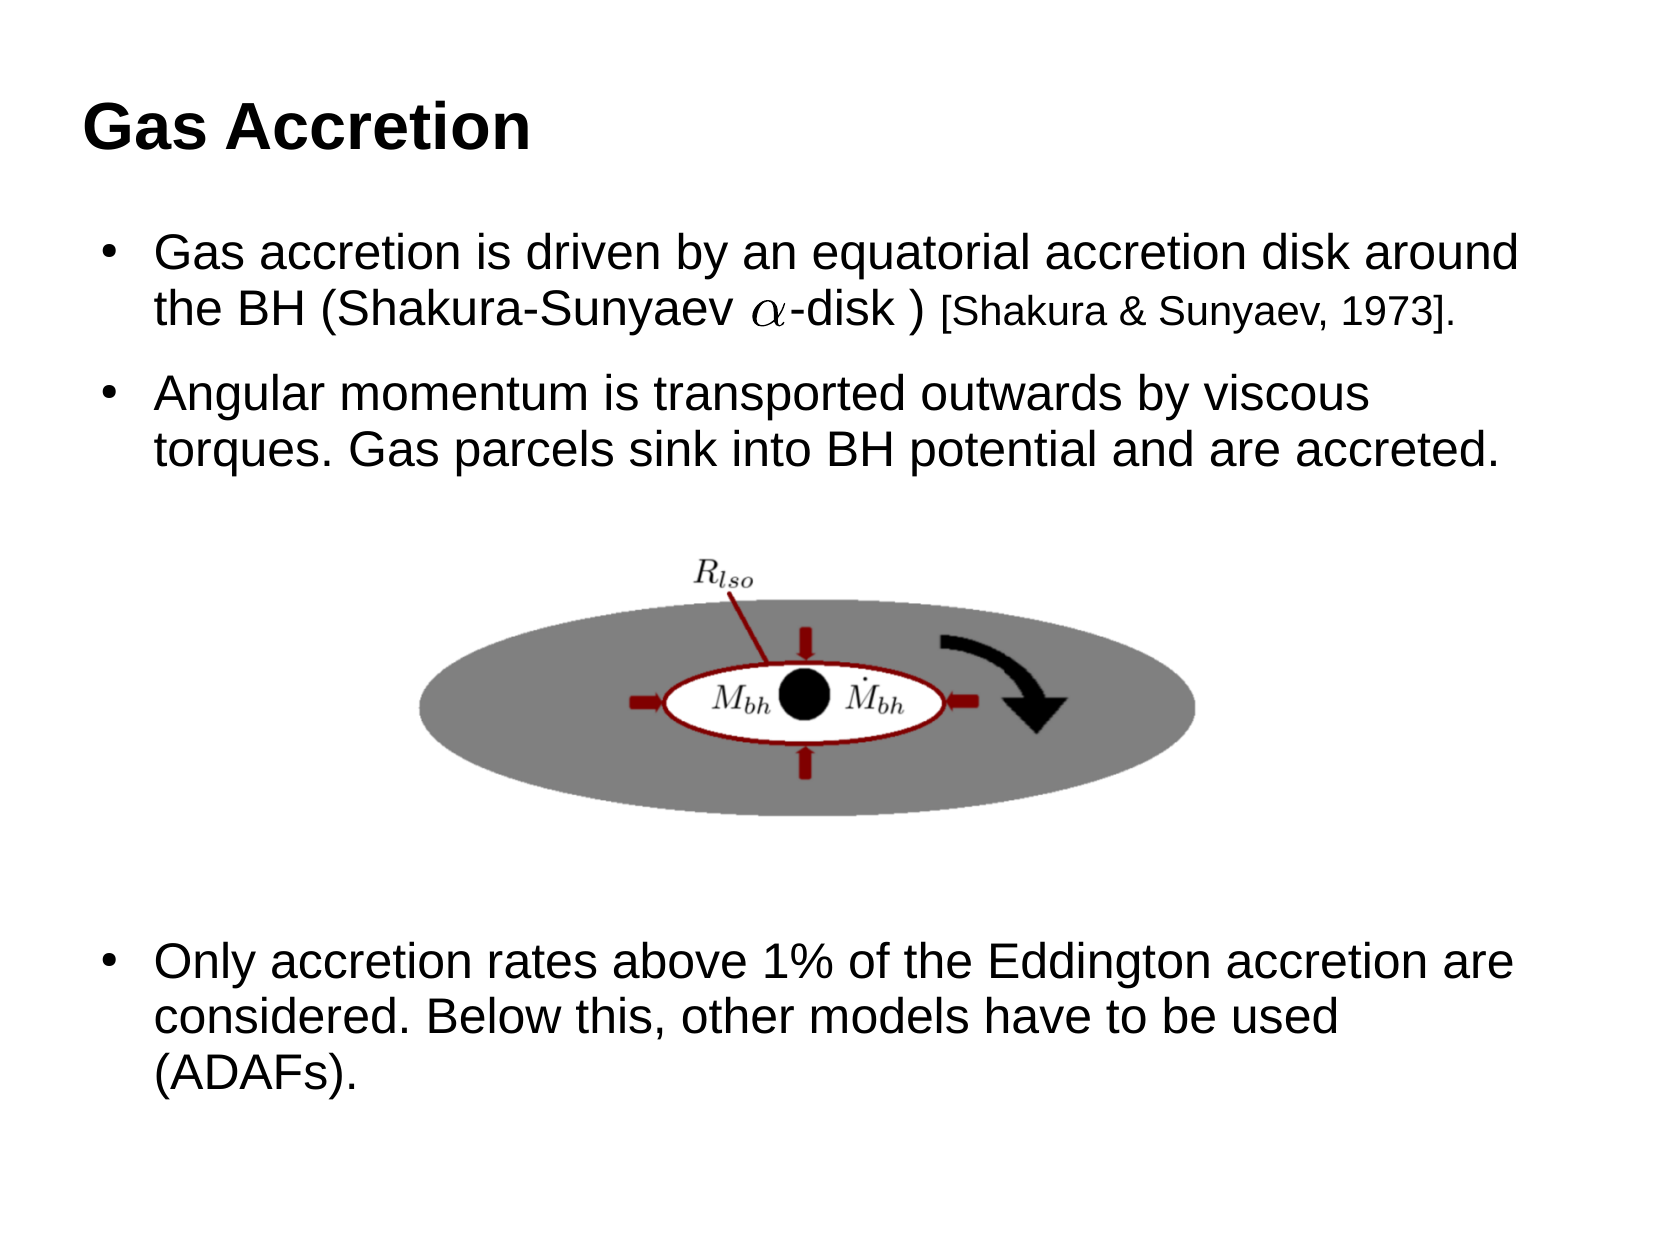

Gas Accretion
# Gas accretion is driven by an equatorial accretion disk around the BH (Shakura-Sunyaev -disk ) [Shakura & Sunyaev, 1973].
Angular momentum is transported outwards by viscous torques. Gas parcels sink into BH potential and are accreted.
Only accretion rates above 1% of the Eddington accretion are considered. Below this, other models have to be used (ADAFs).